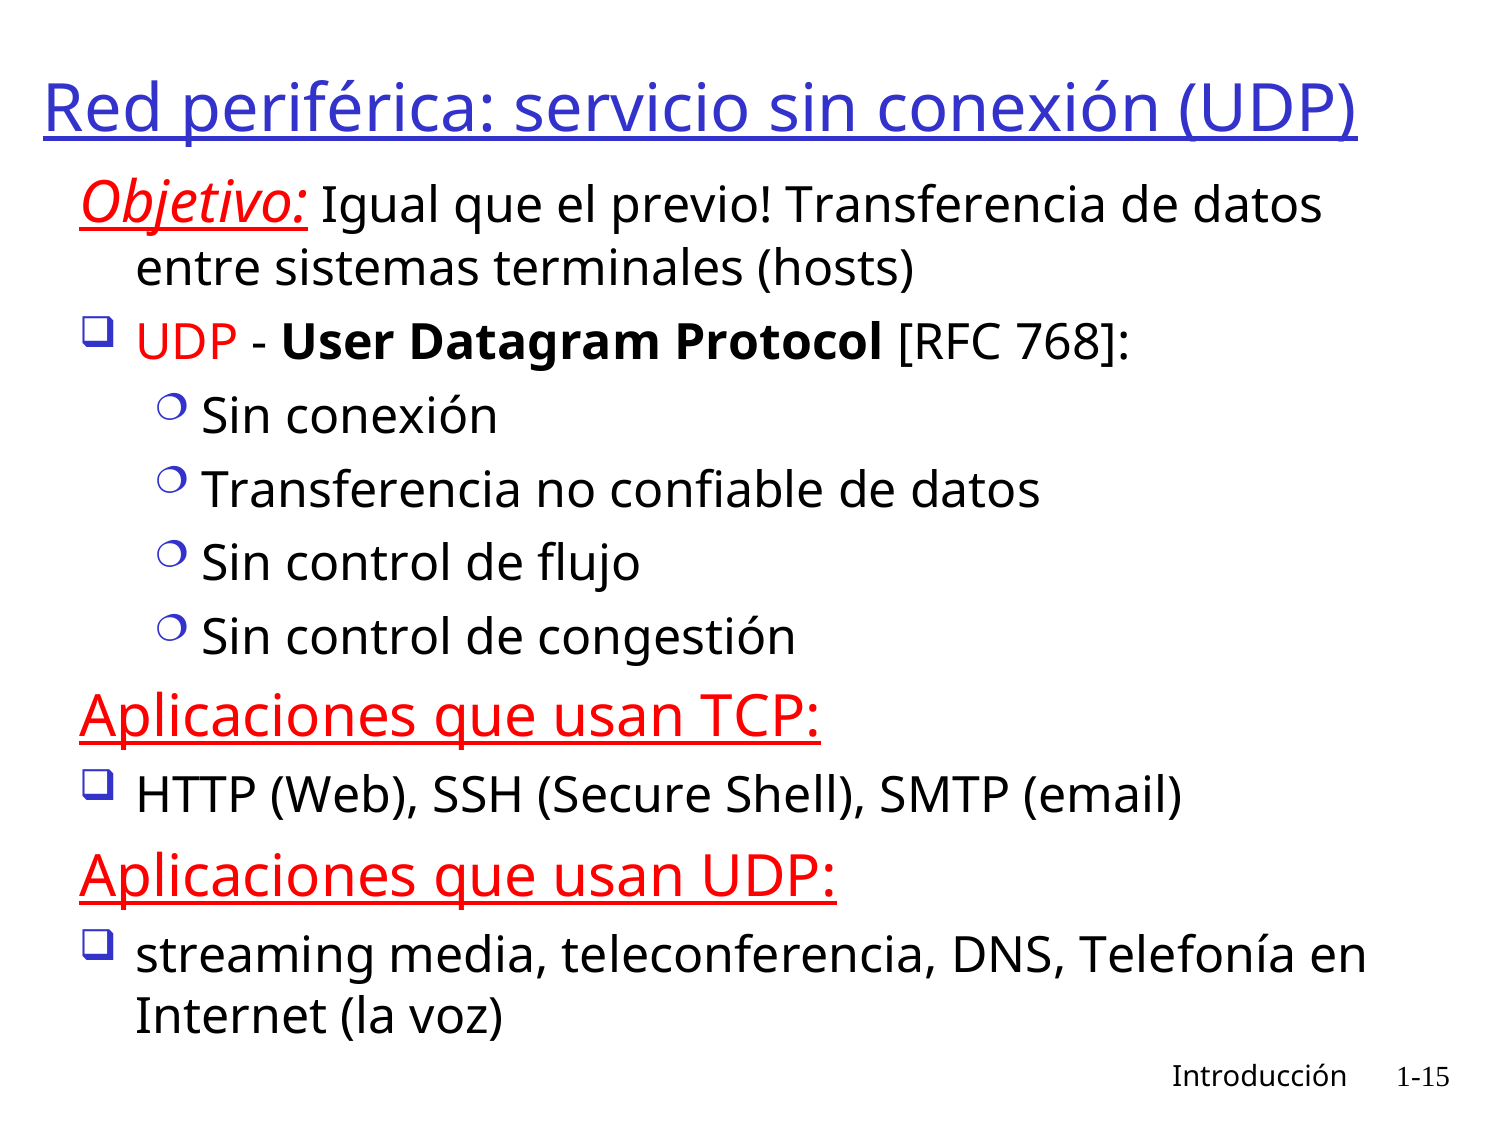

# Red periférica: servicio sin conexión (UDP)
Objetivo: Igual que el previo! Transferencia de datos entre sistemas terminales (hosts)
UDP - User Datagram Protocol [RFC 768]:
Sin conexión
Transferencia no confiable de datos
Sin control de flujo
Sin control de congestión
Aplicaciones que usan TCP:
HTTP (Web), SSH (Secure Shell), SMTP (email)
Aplicaciones que usan UDP:
streaming media, teleconferencia, DNS, Telefonía en Internet (la voz)
 Introducción